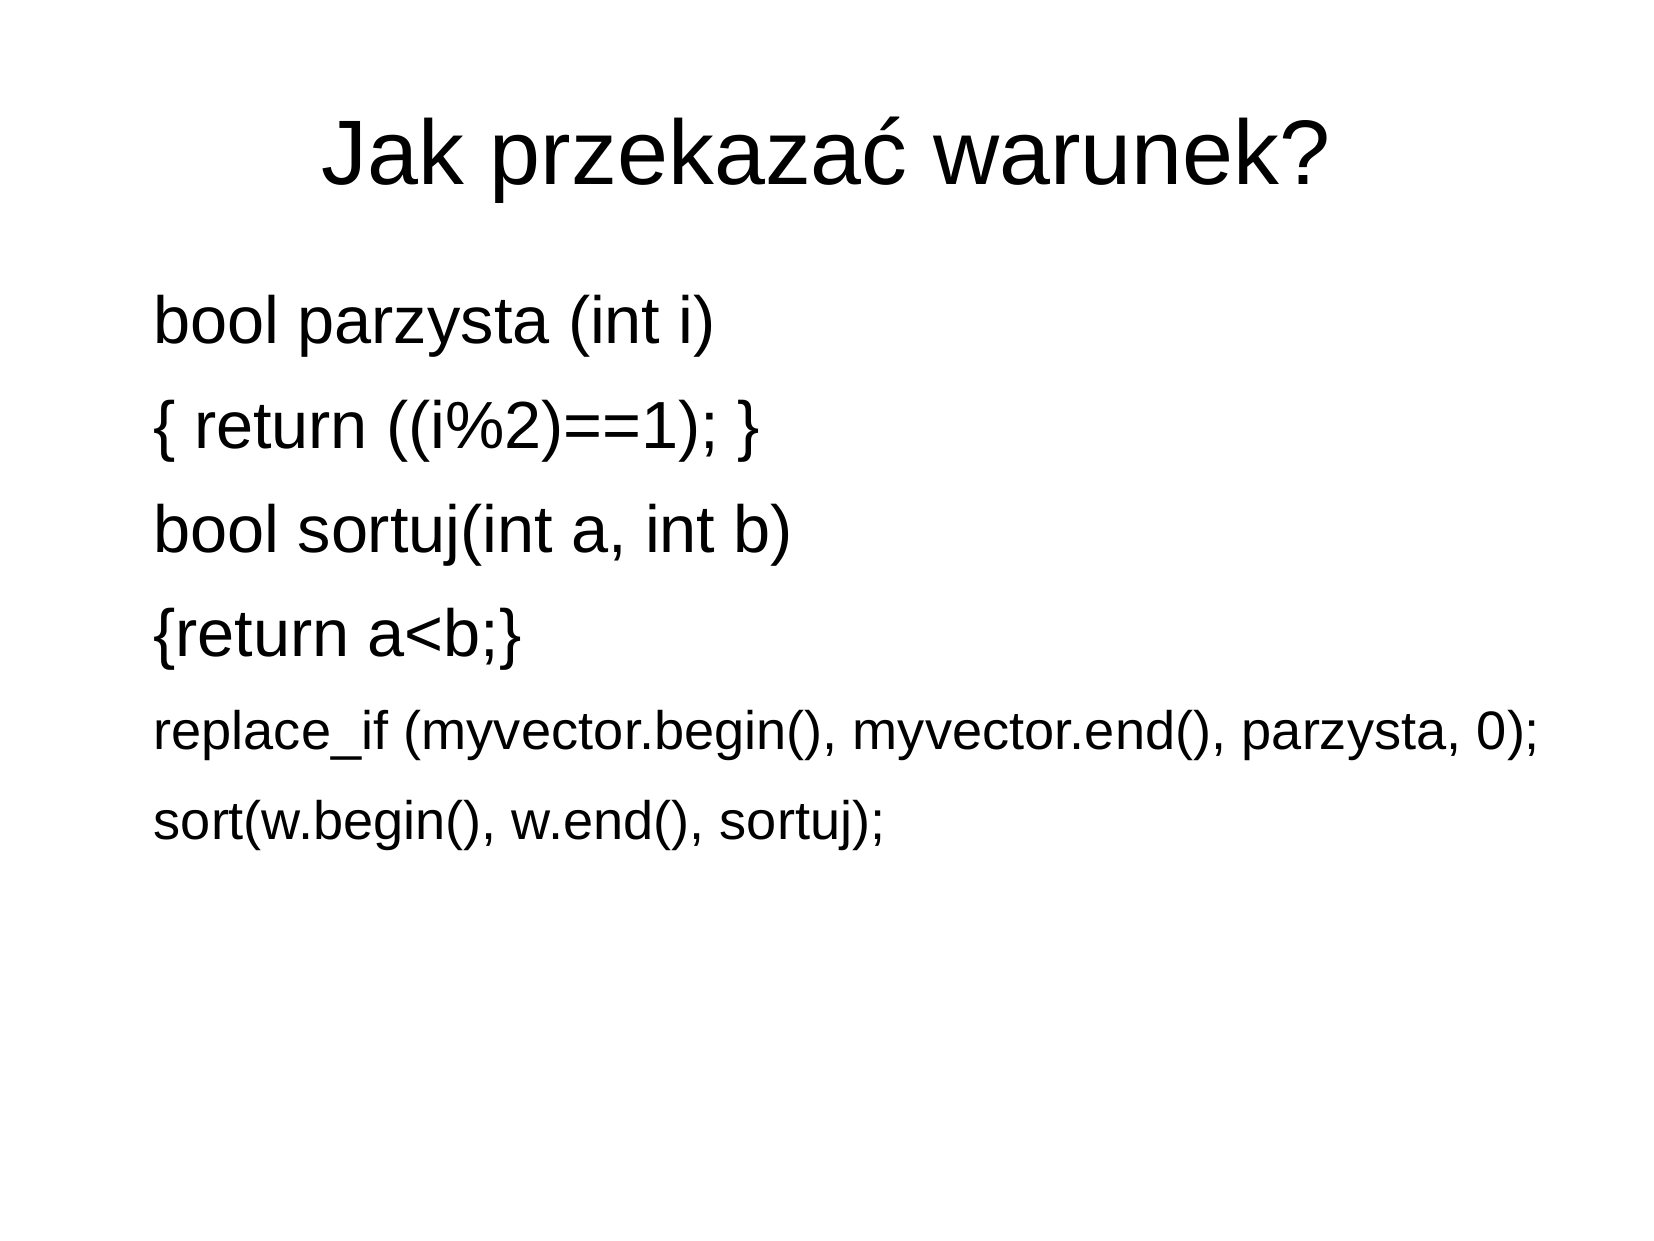

# Jak przekazać warunek?
bool parzysta (int i)
{ return ((i%2)==1); }
bool sortuj(int a, int b)
{return a<b;}
replace_if (myvector.begin(), myvector.end(), parzysta, 0);
sort(w.begin(), w.end(), sortuj);